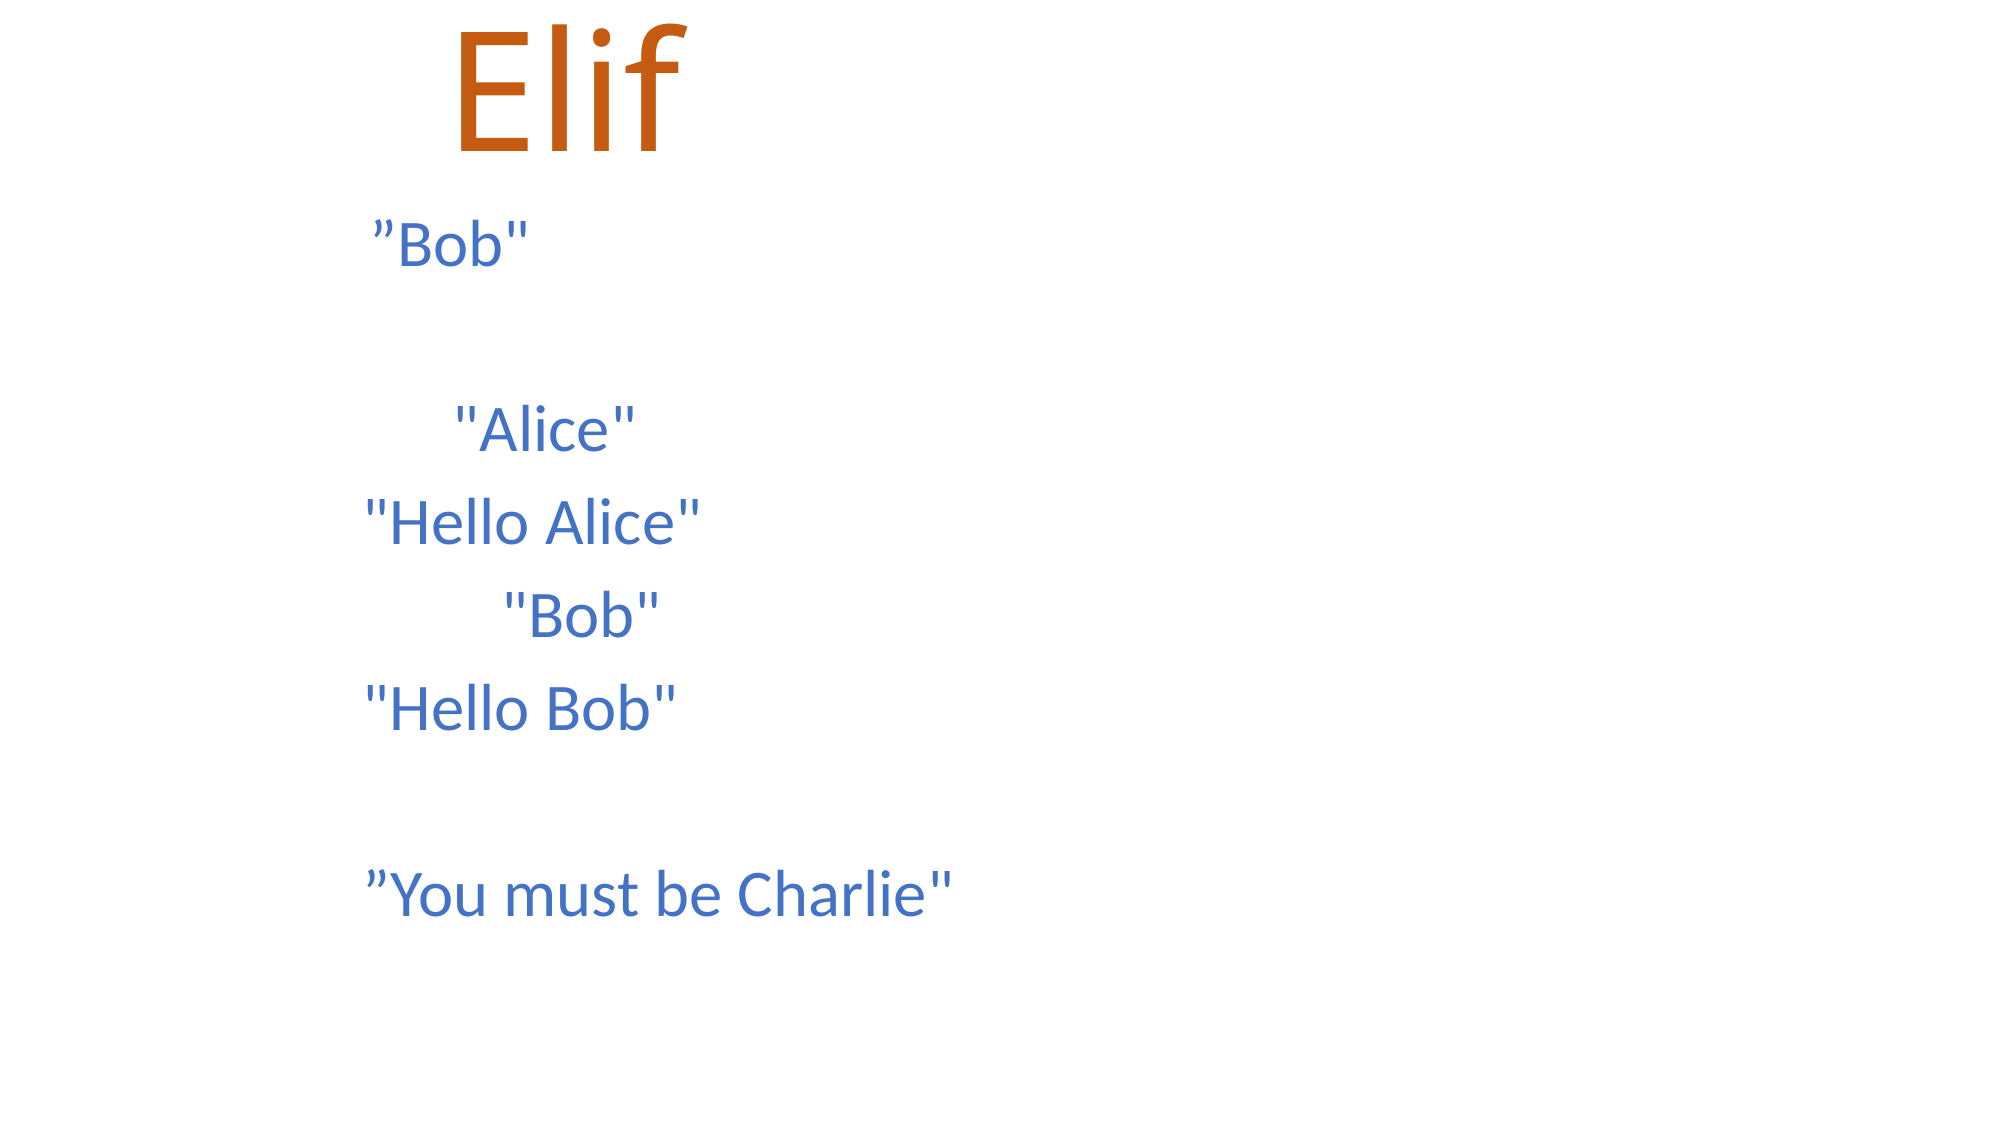

# Elif
name = ”Bob"
if name == "Alice":
 print("Hello Alice")
elif name == "Bob":
 print("Hello Bob")
else:
 print(”You must be Charlie")